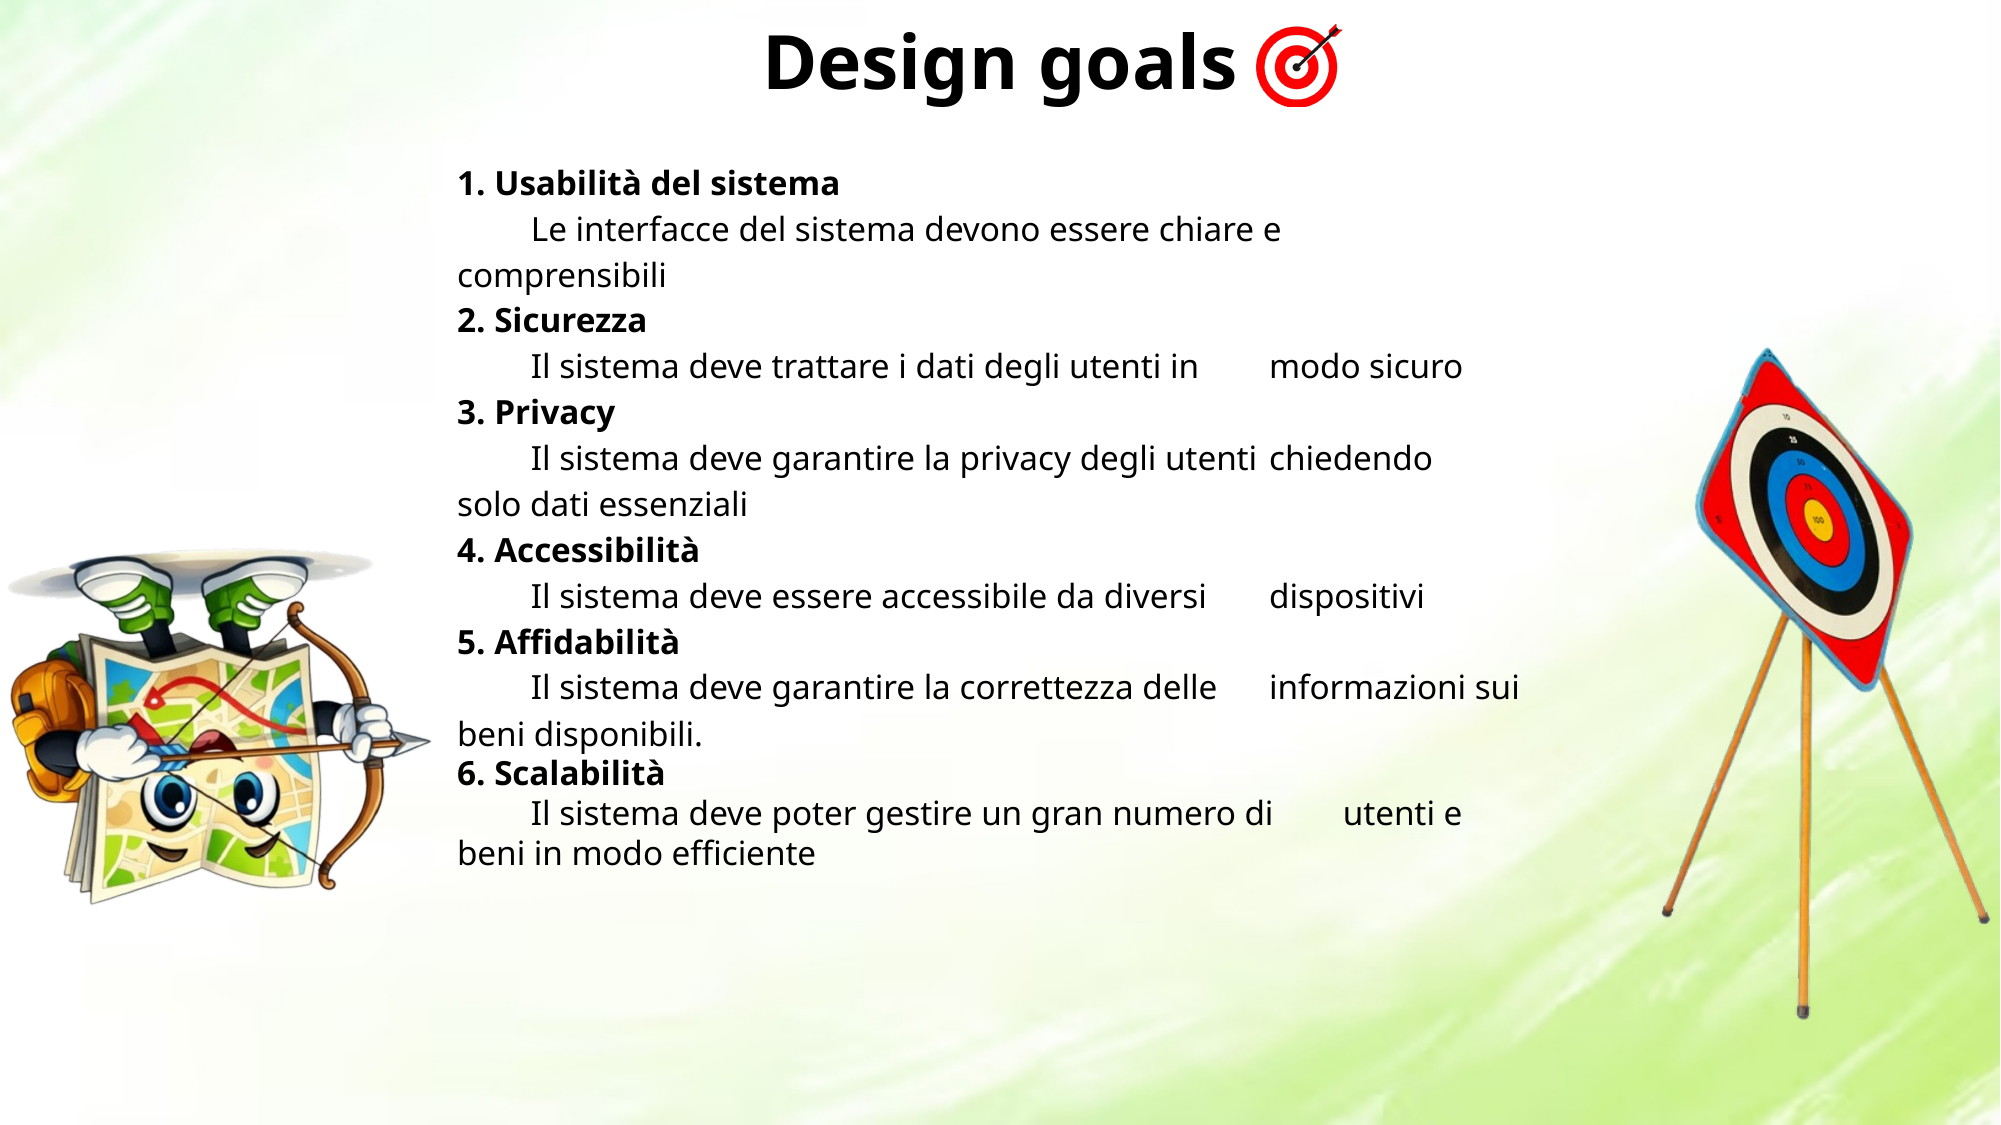

Design goals
#
1. Usabilità del sistema
	Le interfacce del sistema devono essere chiare e 	comprensibili
2. Sicurezza
	Il sistema deve trattare i dati degli utenti in 	modo sicuro
3. Privacy
	Il sistema deve garantire la privacy degli utenti 	chiedendo 	solo dati essenziali
4. Accessibilità
	Il sistema deve essere accessibile da diversi 	dispositivi
5. Affidabilità
	Il sistema deve garantire la correttezza delle 	informazioni sui beni disponibili.
6. Scalabilità
	Il sistema deve poter gestire un gran numero di 	utenti e 	beni in modo efficiente